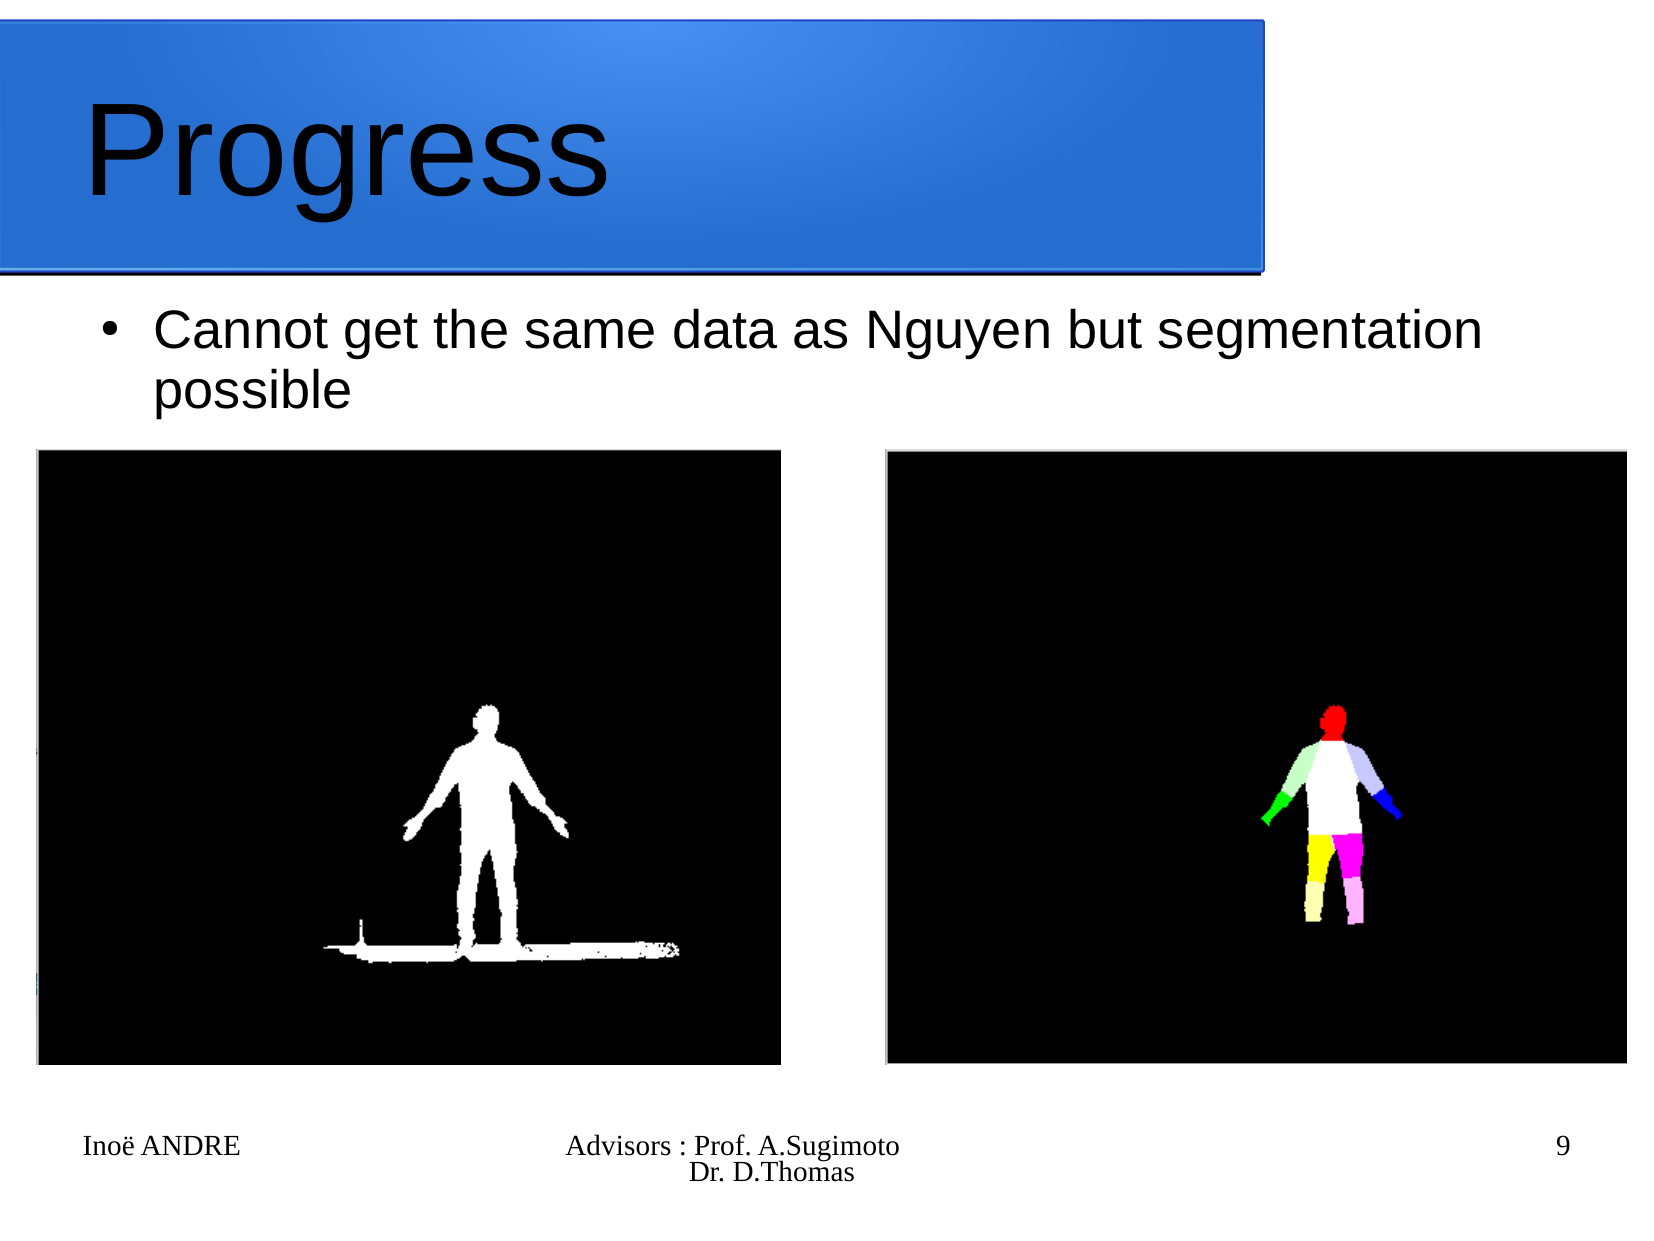

# Progress
Cannot get the same data as Nguyen but segmentation possible
Inoë ANDRE
Advisors : Prof. A.Sugimoto Dr. D.Thomas
9